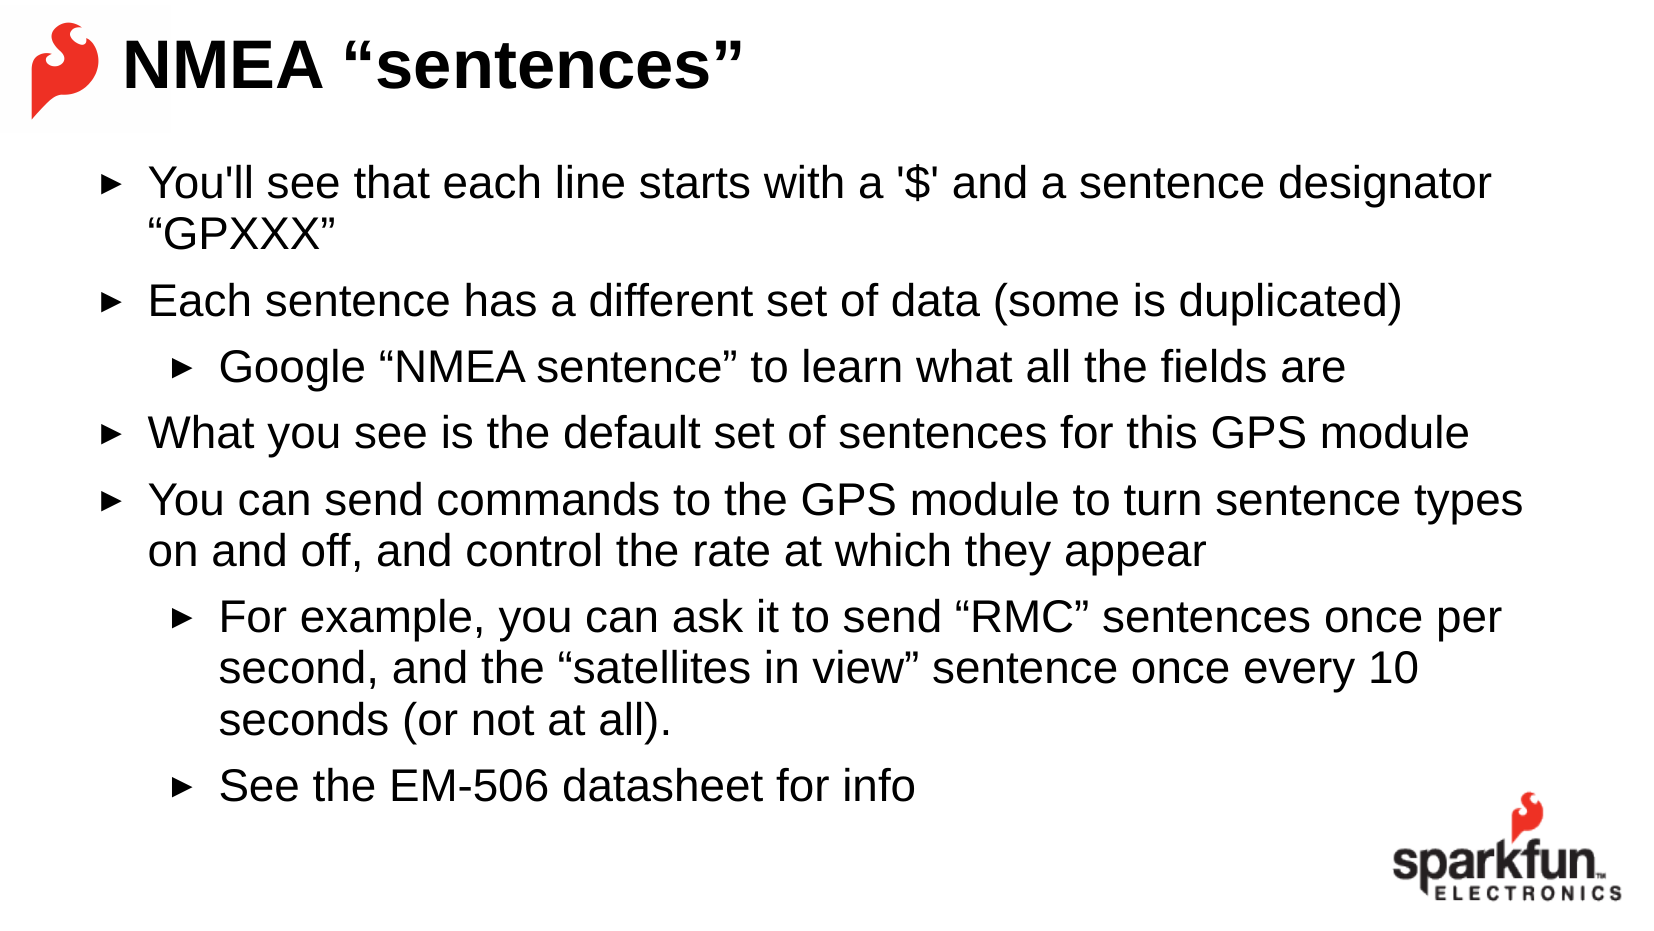

# NMEA “sentences”
You'll see that each line starts with a '$' and a sentence designator “GPXXX”
Each sentence has a different set of data (some is duplicated)
Google “NMEA sentence” to learn what all the fields are
What you see is the default set of sentences for this GPS module
You can send commands to the GPS module to turn sentence types on and off, and control the rate at which they appear
For example, you can ask it to send “RMC” sentences once per second, and the “satellites in view” sentence once every 10 seconds (or not at all).
See the EM-506 datasheet for info